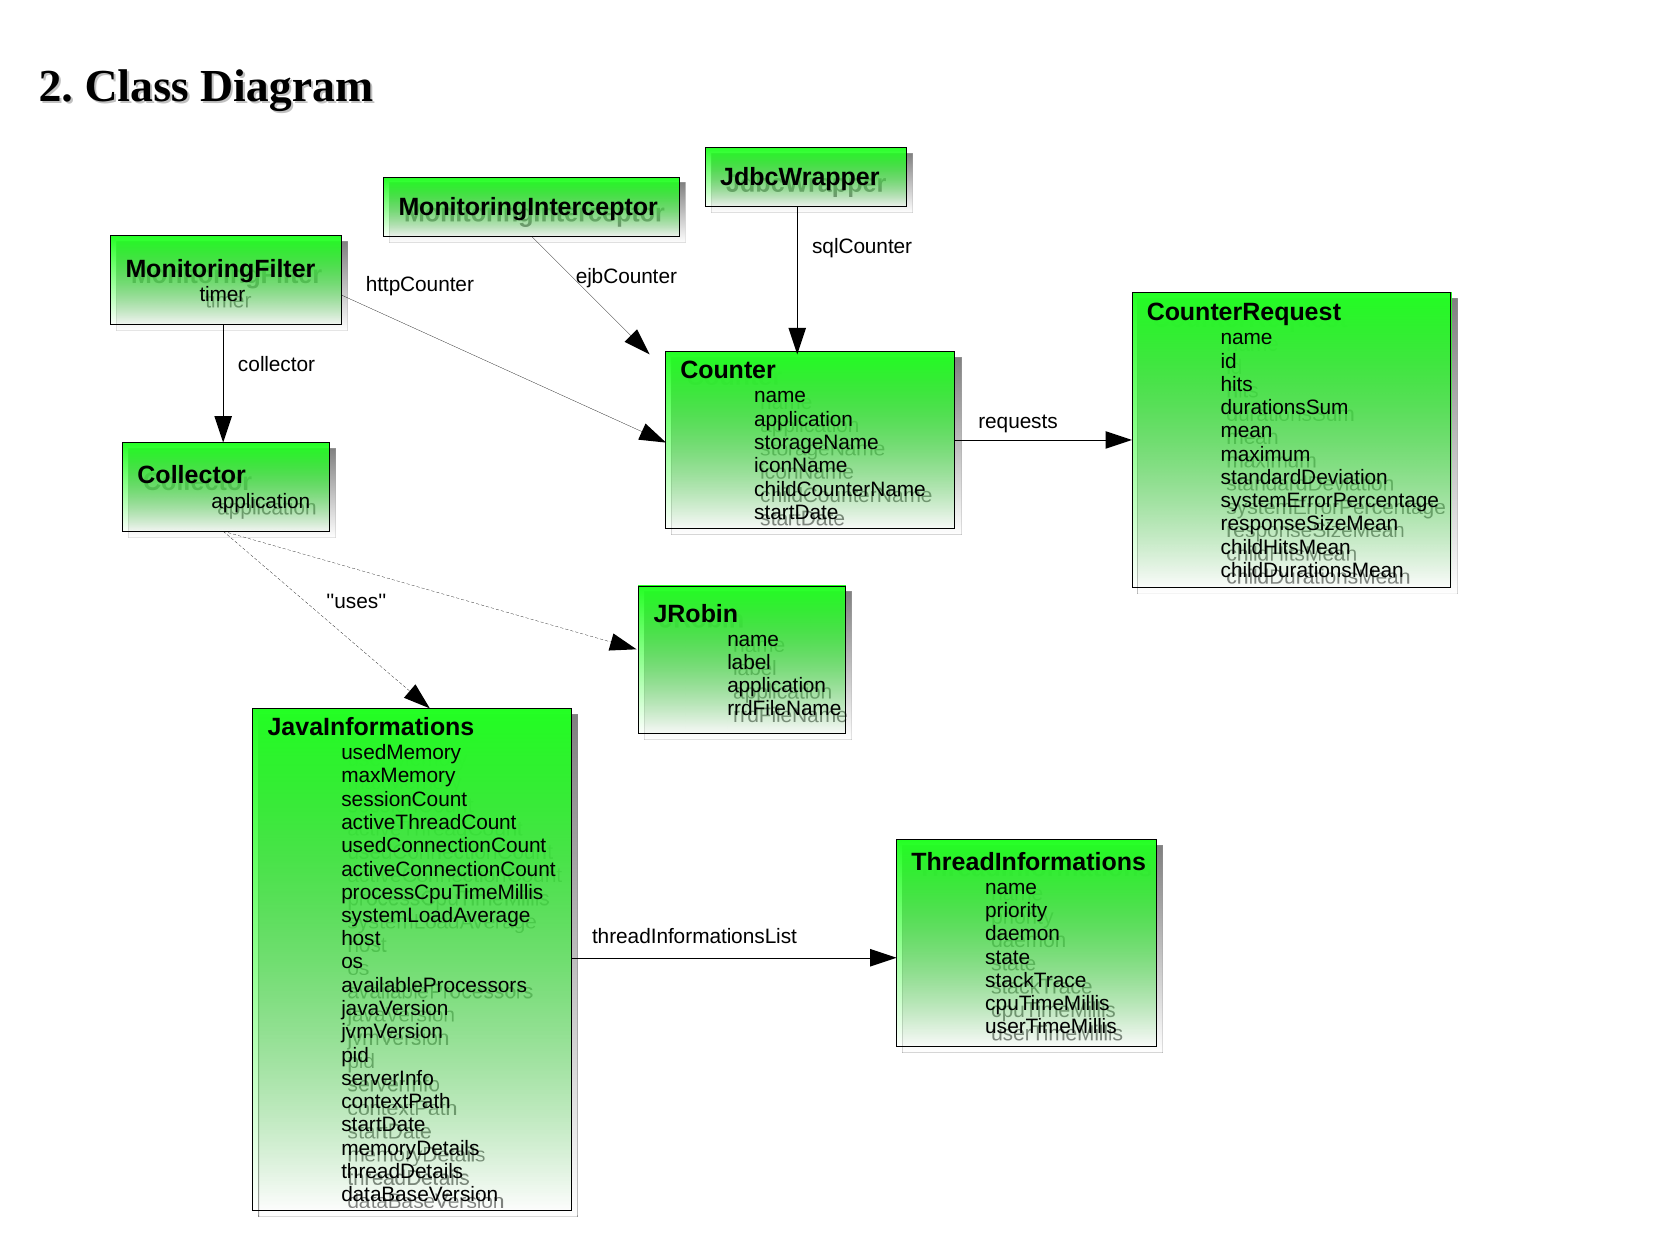

2. Class Diagram
JdbcWrapper
MonitoringInterceptor
sqlCounter
MonitoringFilter
	timer
ejbCounter
httpCounter
CounterRequest
	name
	id
	hits
	durationsSum
	mean
	maximum
	standardDeviation
	systemErrorPercentage
	responseSizeMean
	childHitsMean
	childDurationsMean
collector
Counter
	name
	application
	storageName
	iconName
	childCounterName
	startDate
requests
Collector
	application
''uses''
JRobin
	name
	label
	application
	rrdFileName
JavaInformations
	usedMemory
	maxMemory
	sessionCount
	activeThreadCount
	usedConnectionCount
	activeConnectionCount
	processCpuTimeMillis
	systemLoadAverage
	host
	os
	availableProcessors
	javaVersion
	jvmVersion
	pid
	serverInfo
	contextPath
	startDate
	memoryDetails
	threadDetails
	dataBaseVersion
ThreadInformations
	name
	priority
	daemon
	state
	stackTrace
	cpuTimeMillis
	userTimeMillis
threadInformationsList